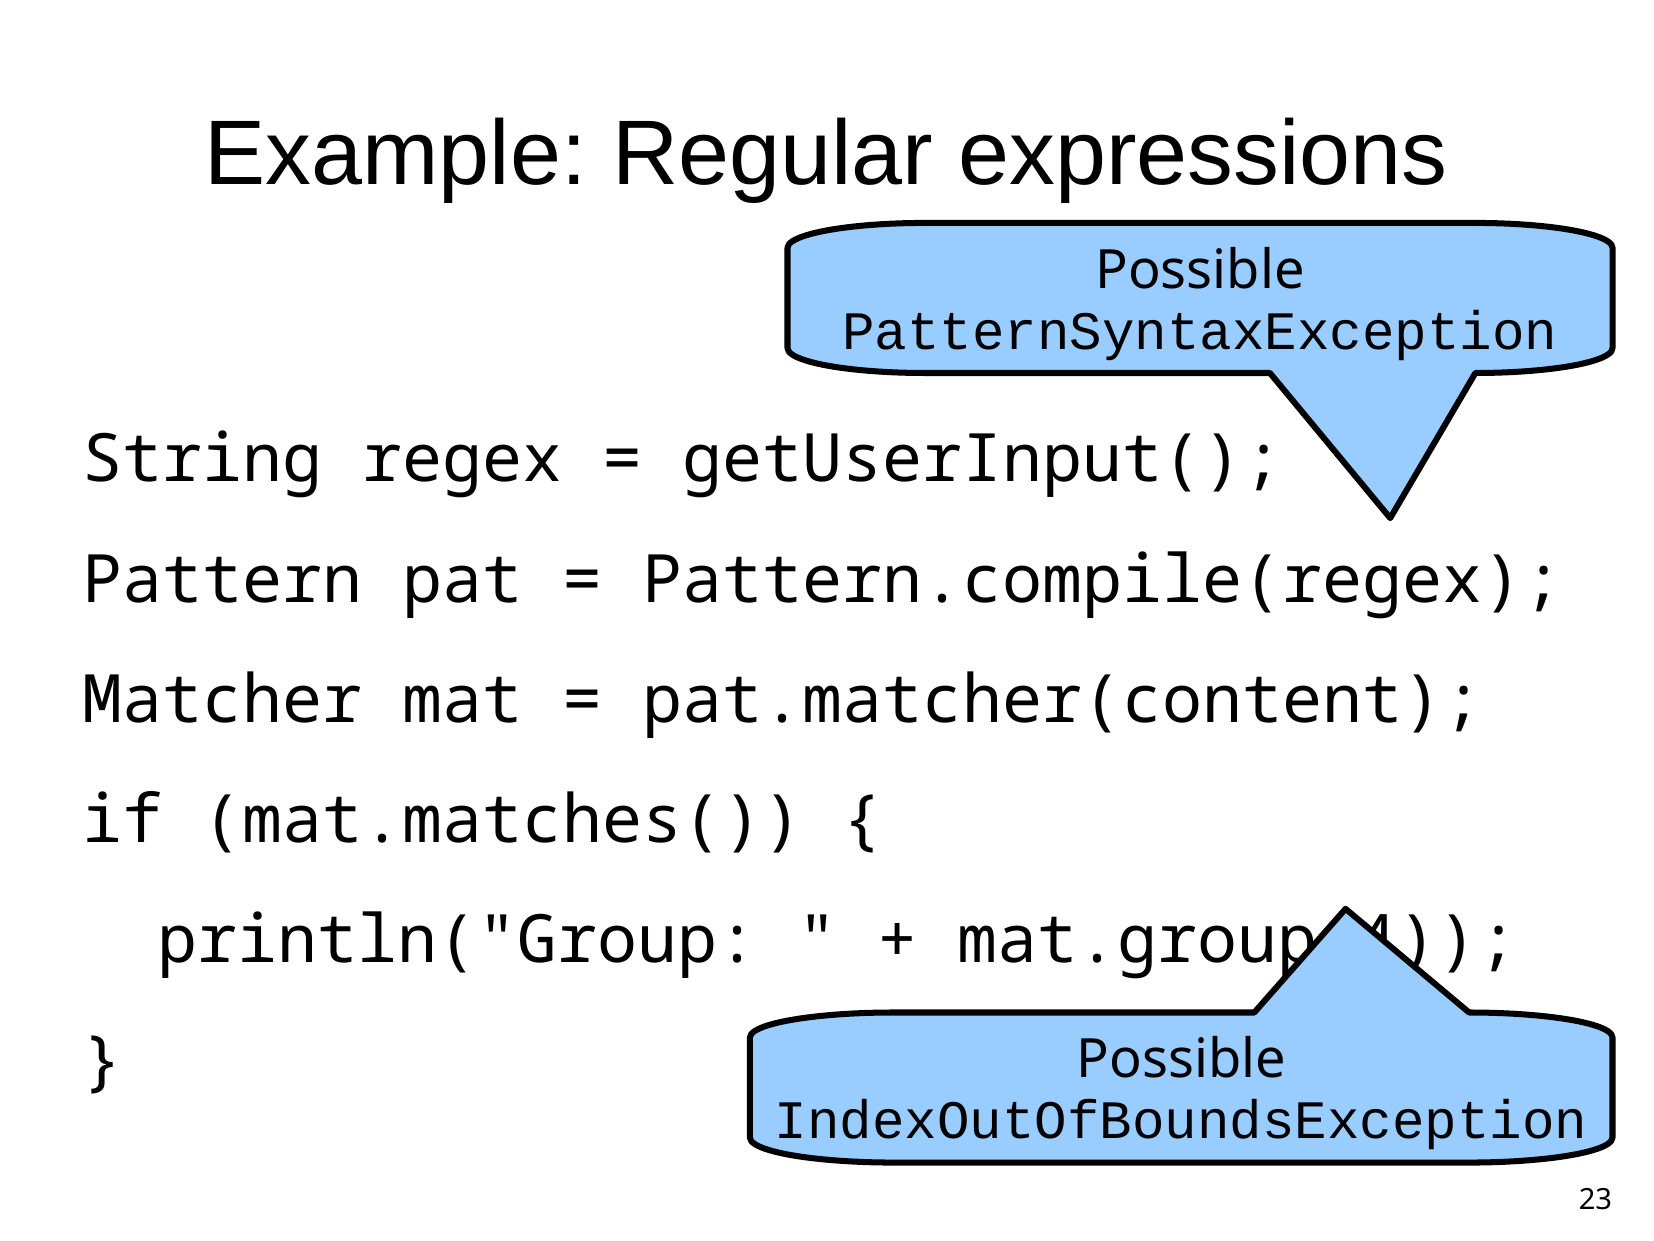

# Example: Regular expressions
Possible
PatternSyntaxException
String regex = getUserInput();
Pattern pat = Pattern.compile(regex);
Matcher mat = pat.matcher(content);
if (mat.matches()) {
 	println("Group: " + mat.group(4));
}
Possible
IndexOutOfBoundsException
23